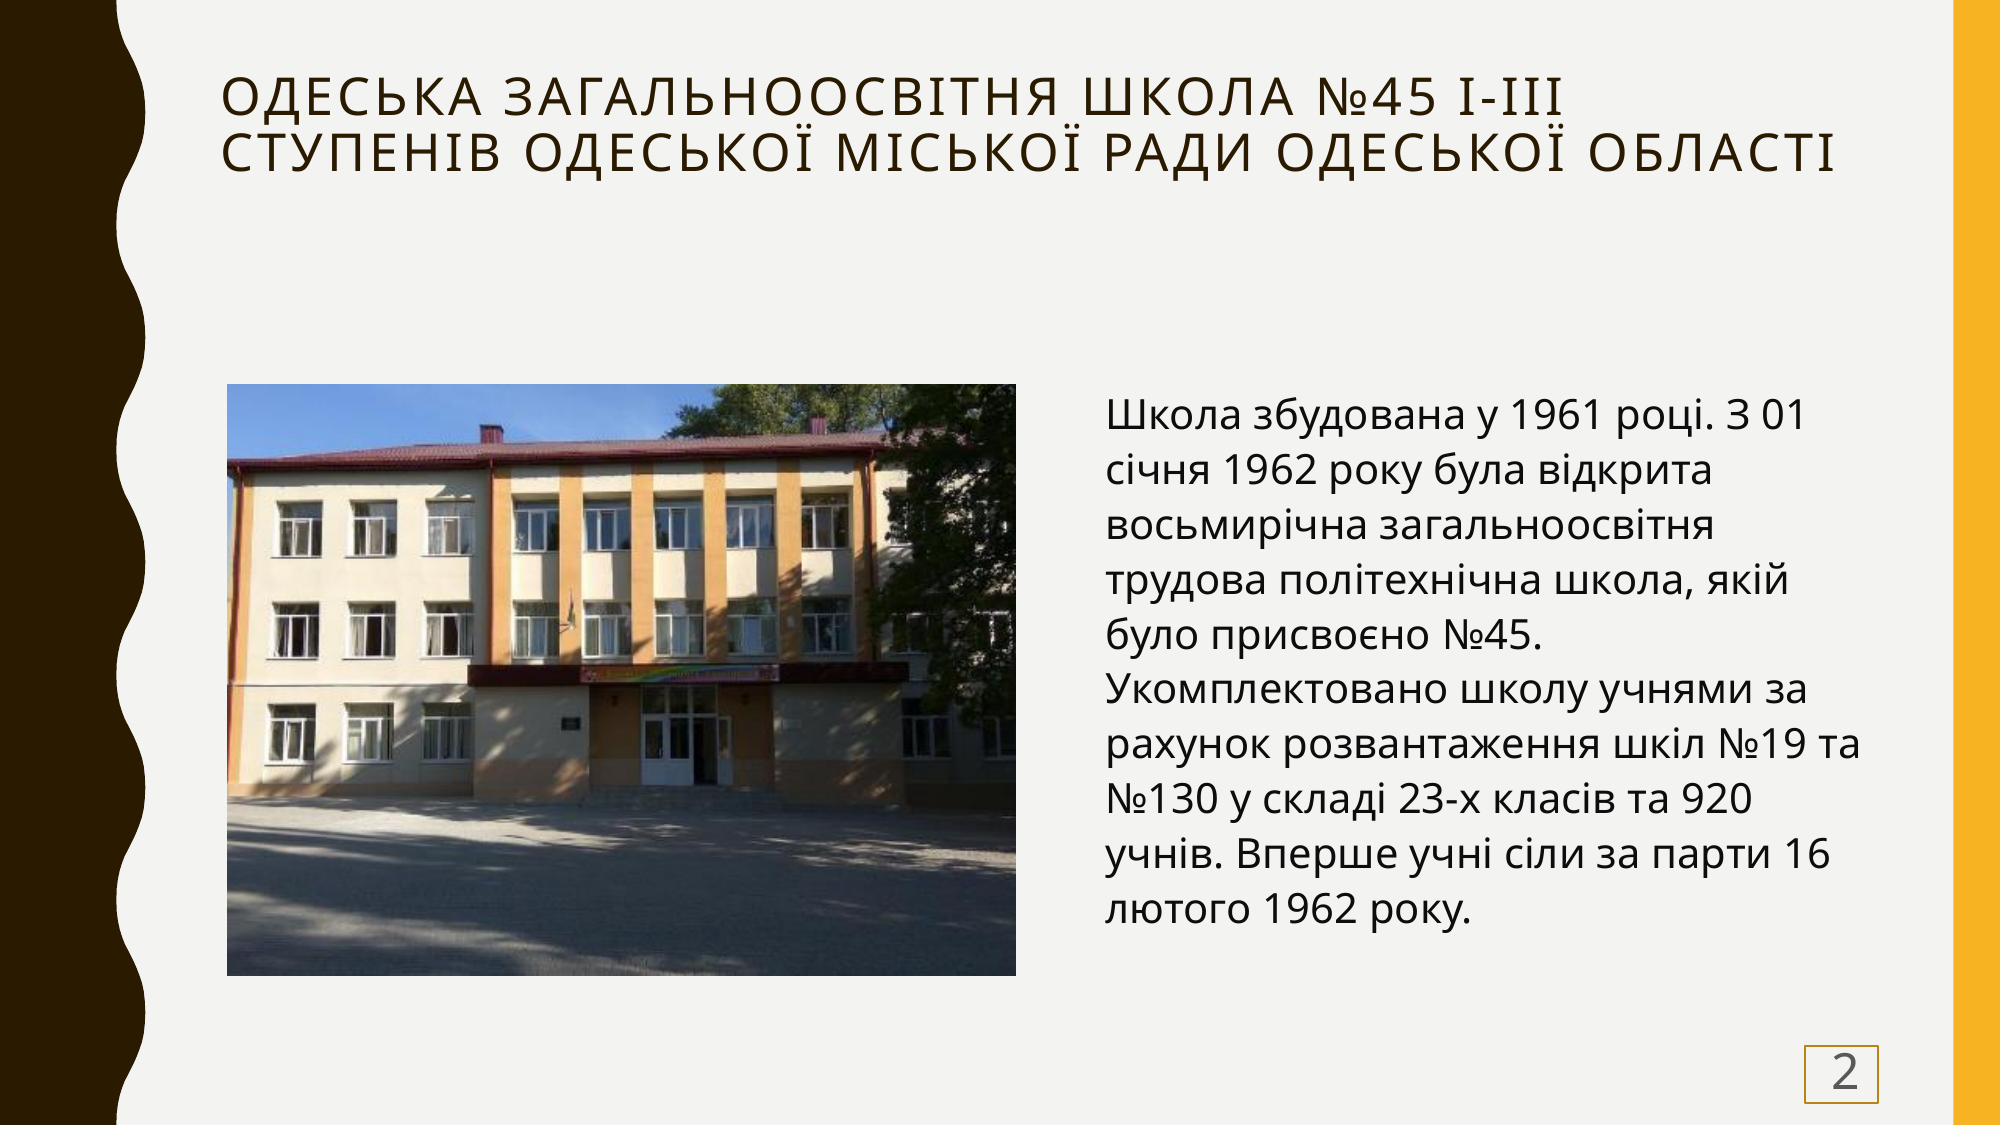

# Одеська загальноосвітня школа №45 І-ІІІ ступенів Одеської міської ради Одеської області
Школа збудована у 1961 році. З 01 січня 1962 року була відкрита восьмирічна загальноосвітня трудова політехнічна школа, якій було присвоєно №45. Укомплектовано школу учнями за рахунок розвантаження шкіл №19 та №130 у складі 23-х класів та 920 учнів. Вперше учні сіли за парти 16 лютого 1962 року.